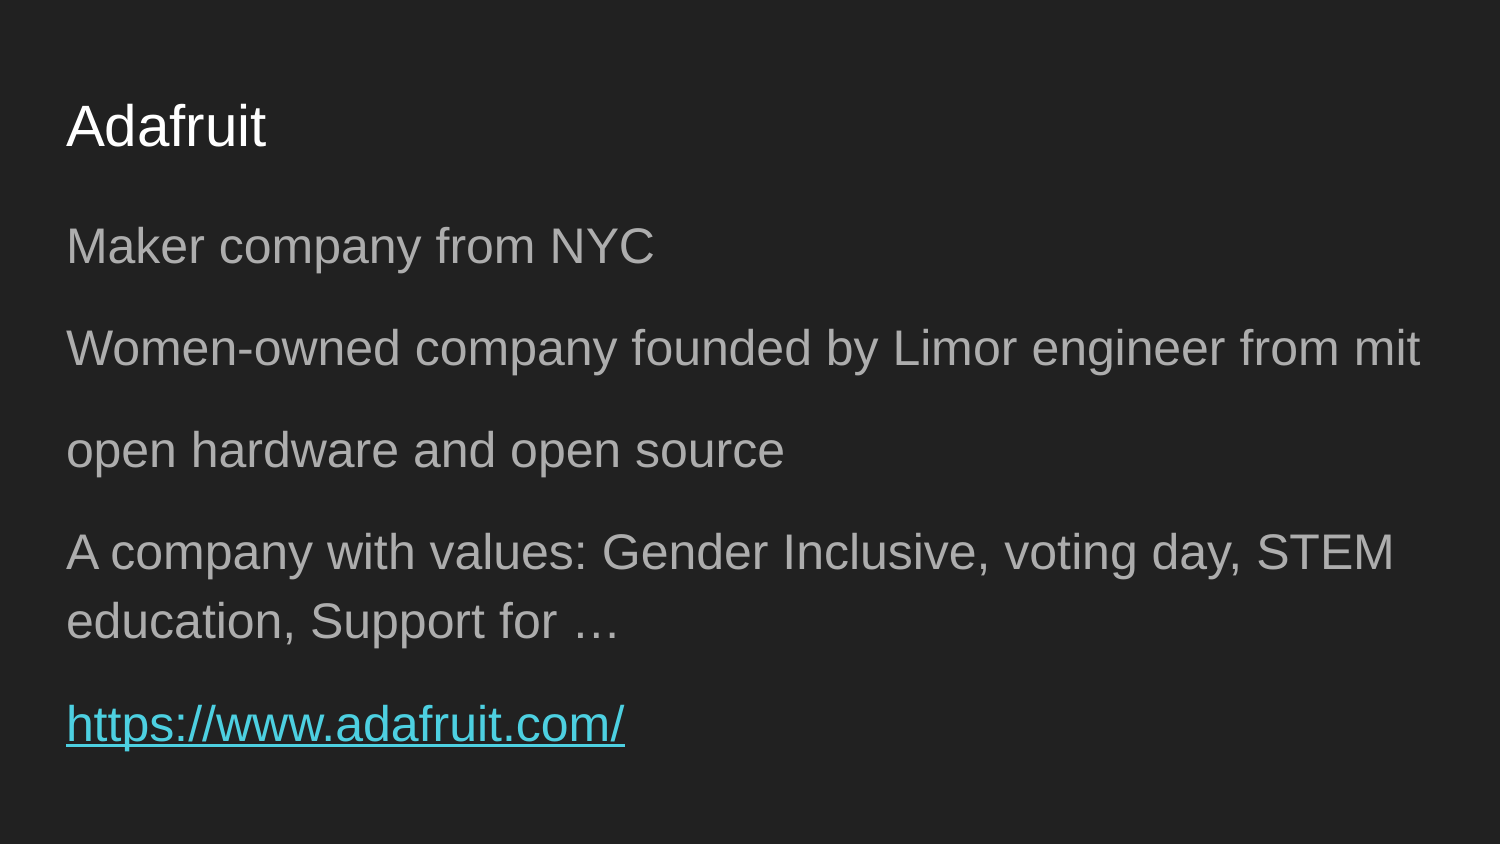

# Adafruit
Maker company from NYC
Women-owned company founded by Limor engineer from mit
open hardware and open source
A company with values: Gender Inclusive, voting day, STEM education, Support for …
https://www.adafruit.com/